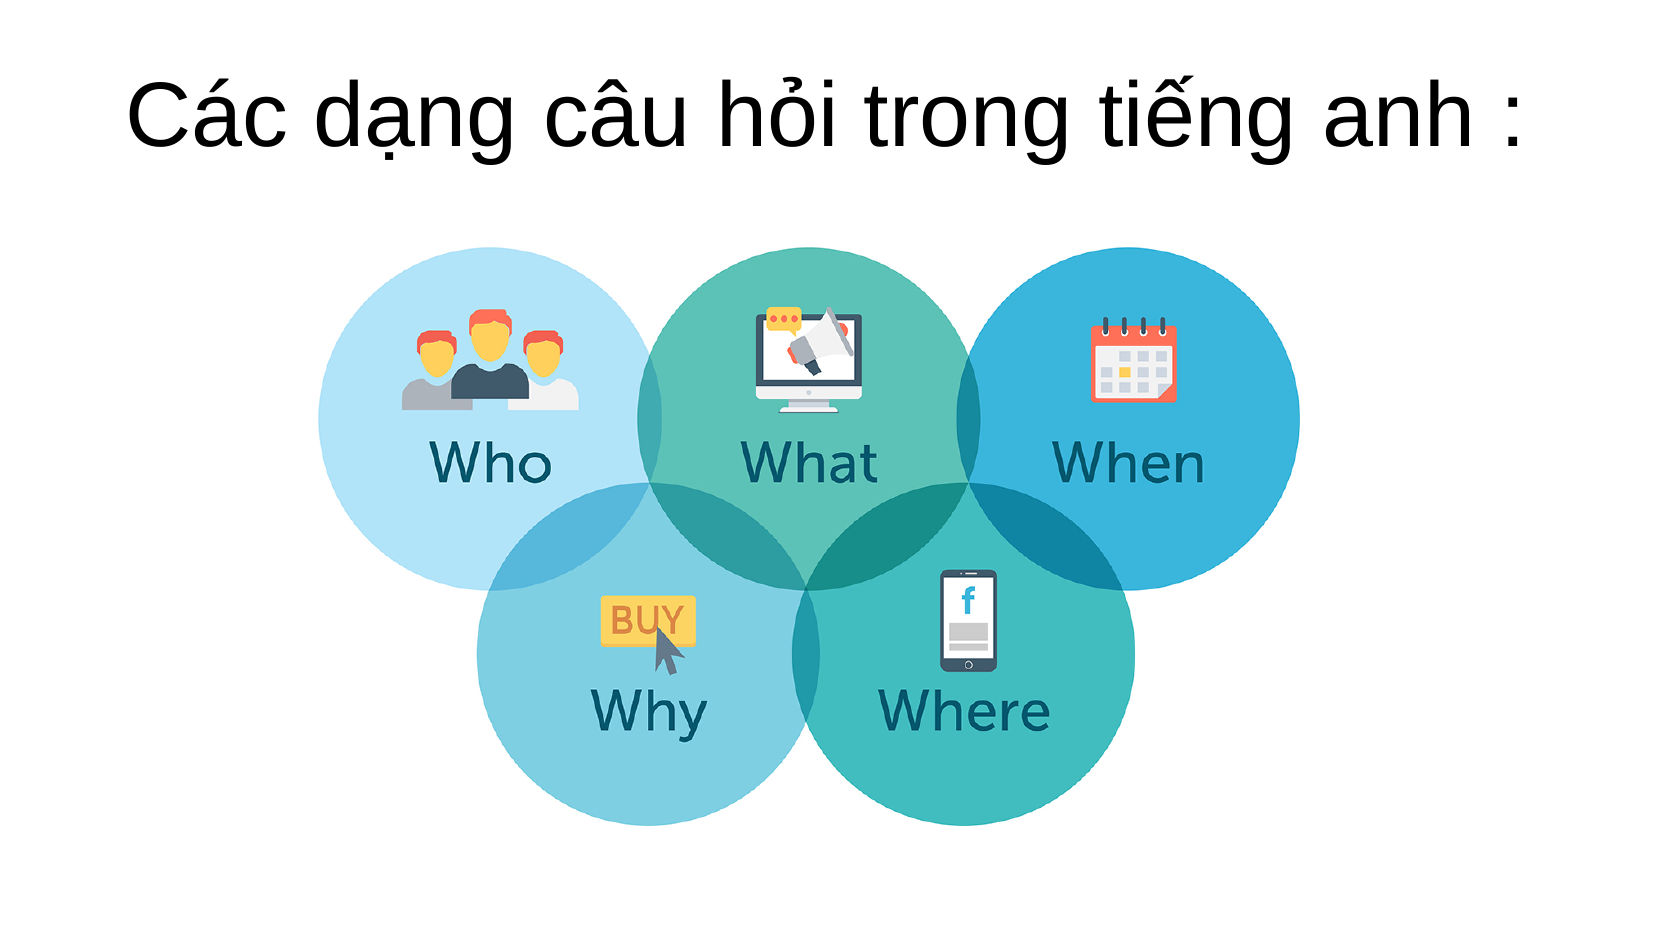

# Các dạng câu hỏi trong tiếng anh :